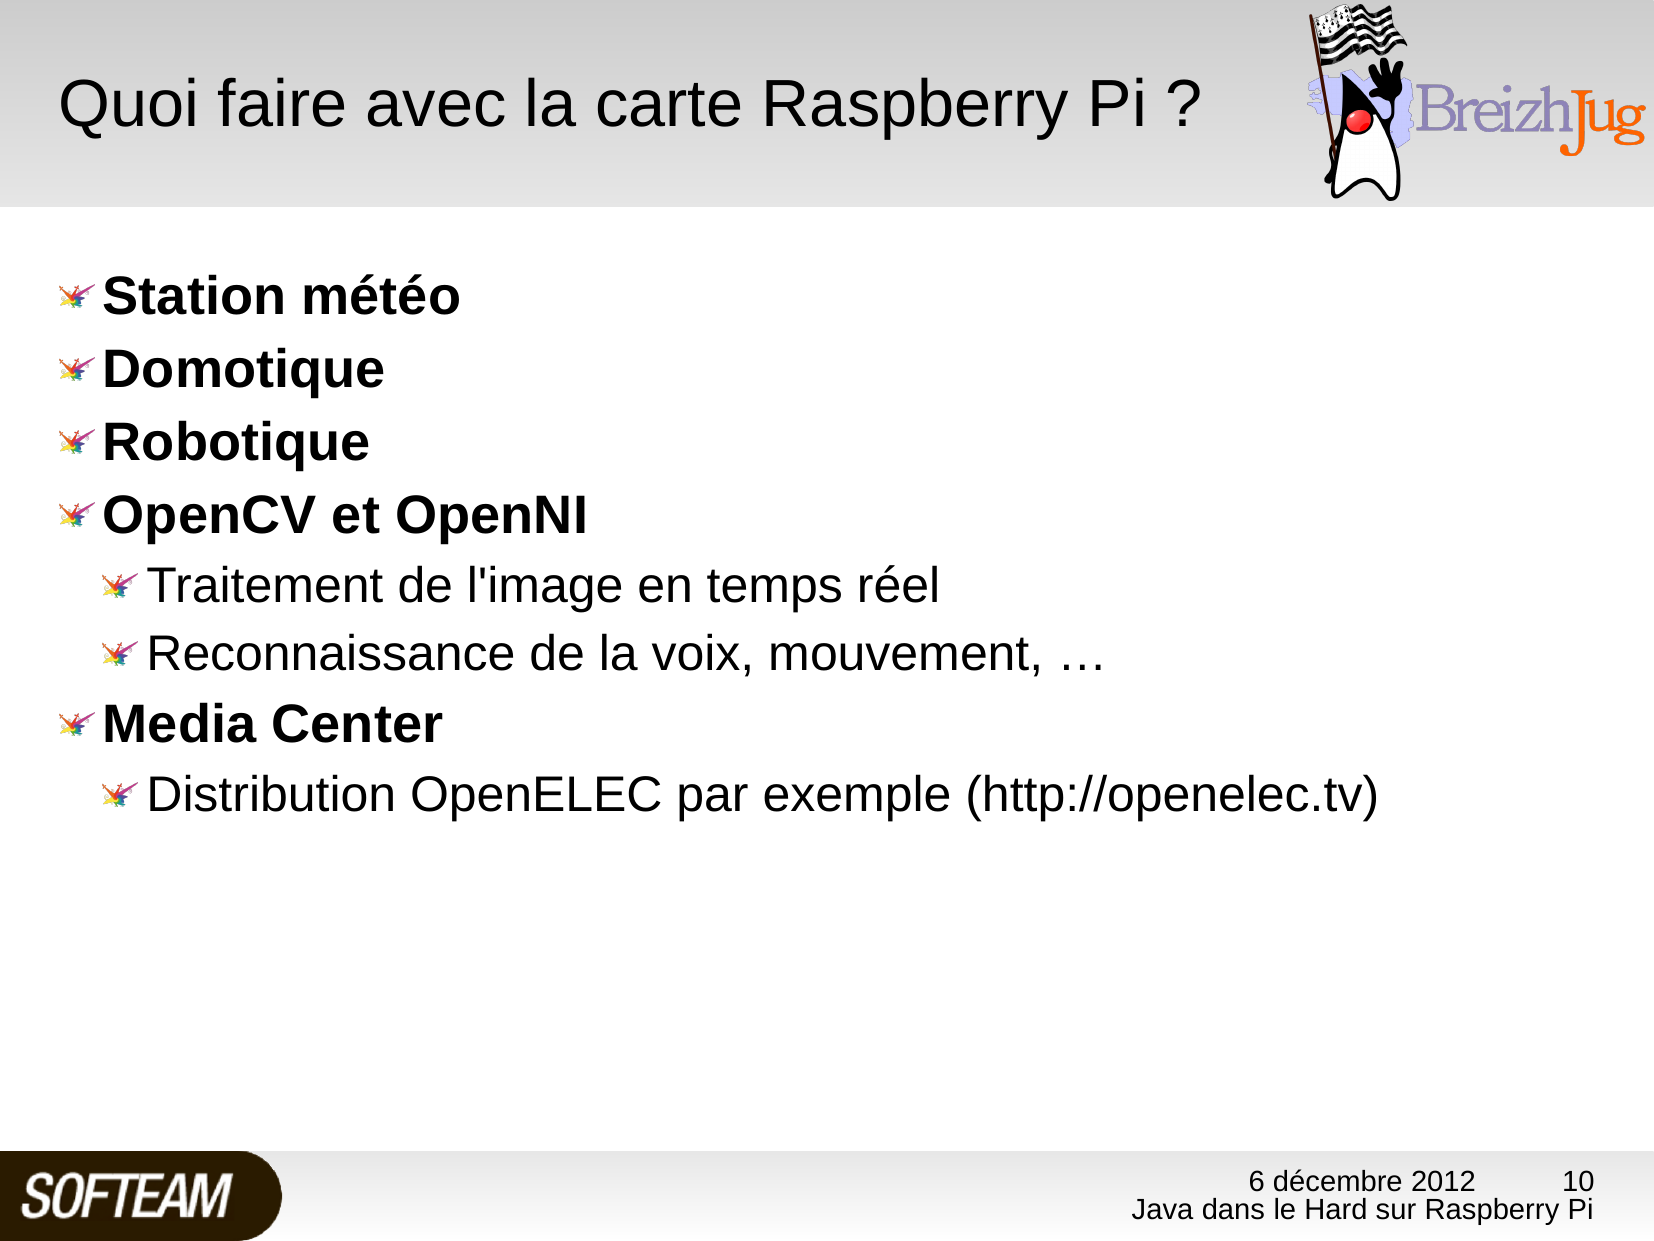

# Quoi faire avec la carte Raspberry Pi ?
Station météo
Domotique
Robotique
OpenCV et OpenNI
Traitement de l'image en temps réel
Reconnaissance de la voix, mouvement, …
Media Center
Distribution OpenELEC par exemple (http://openelec.tv)
14 septembre 2012
10
Beaglebone - JugSummerCamp 2012